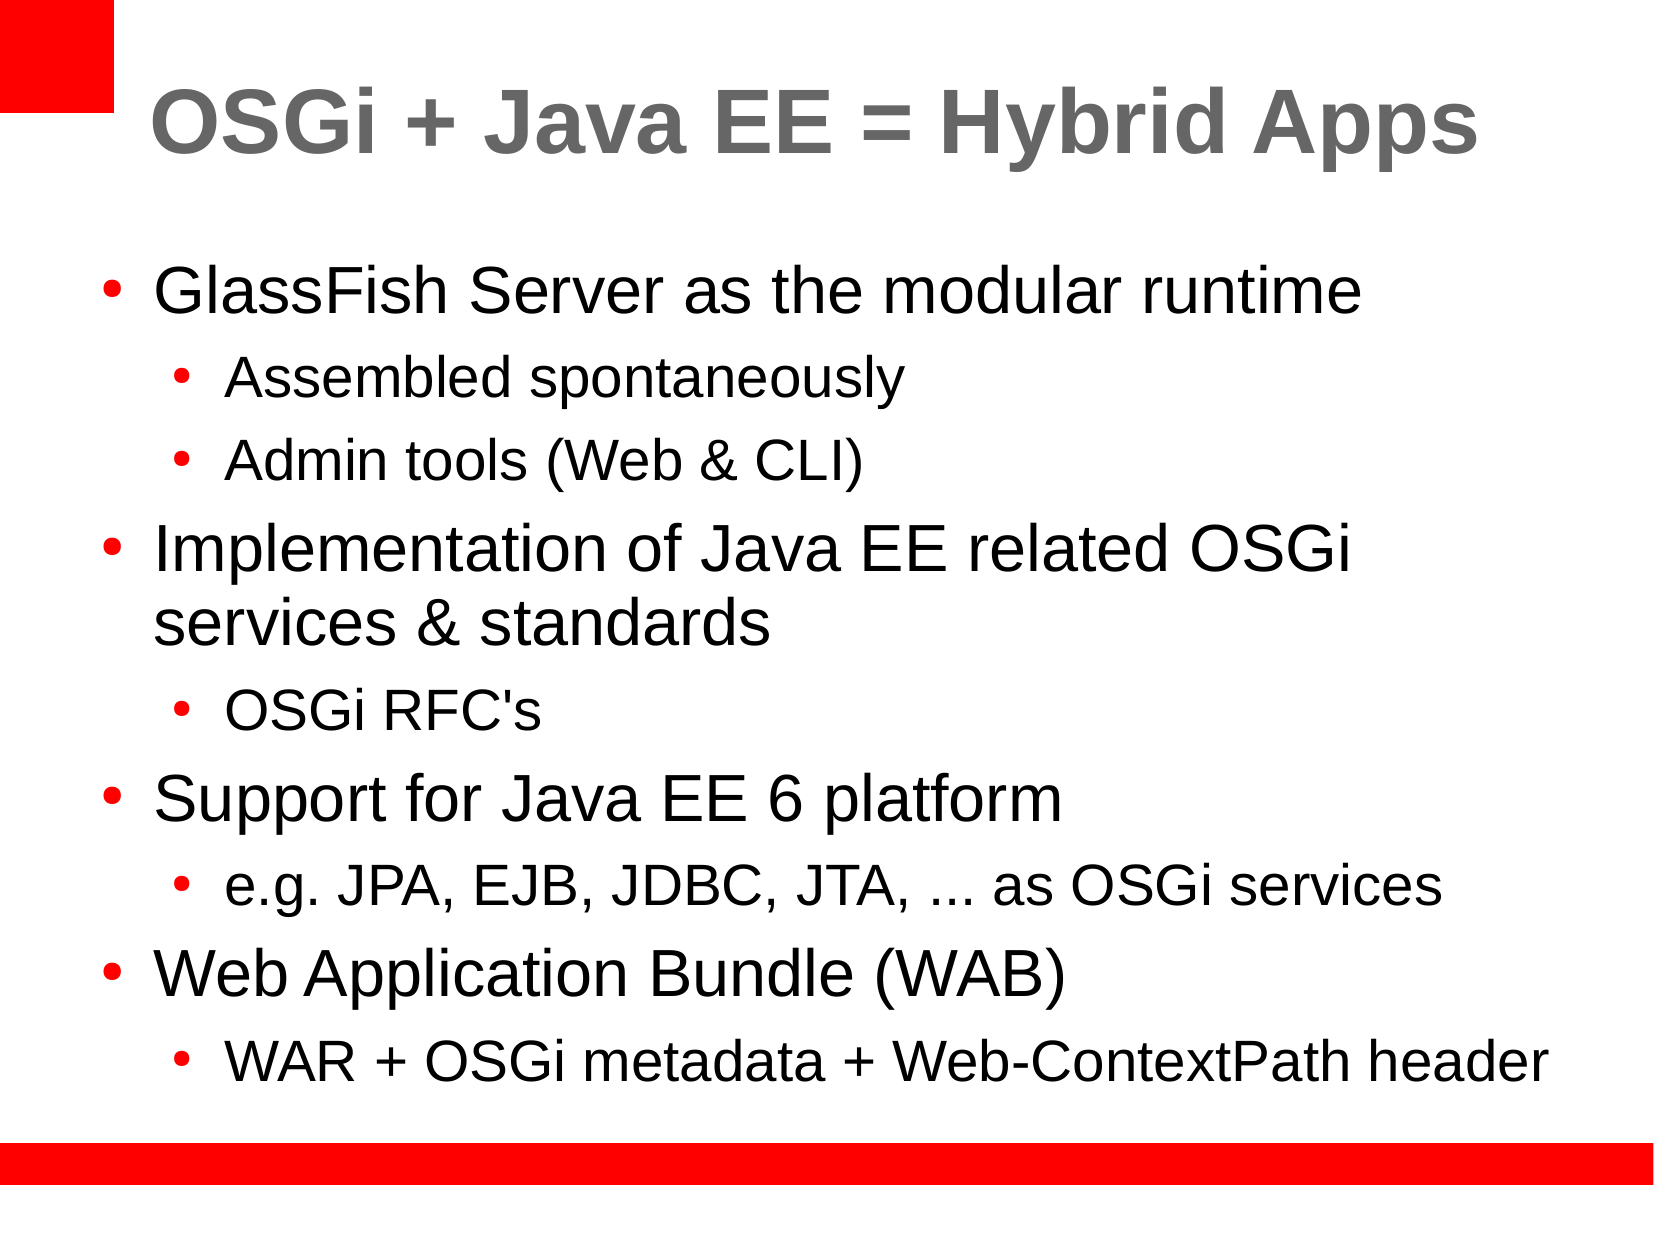

# OSGi + Java EE = Hybrid Apps
GlassFish Server as the modular runtime
Assembled spontaneously
Admin tools (Web & CLI)
Implementation of Java EE related OSGi services & standards
OSGi RFC's
Support for Java EE 6 platform
e.g. JPA, EJB, JDBC, JTA, ... as OSGi services
Web Application Bundle (WAB)
WAR + OSGi metadata + Web-ContextPath header